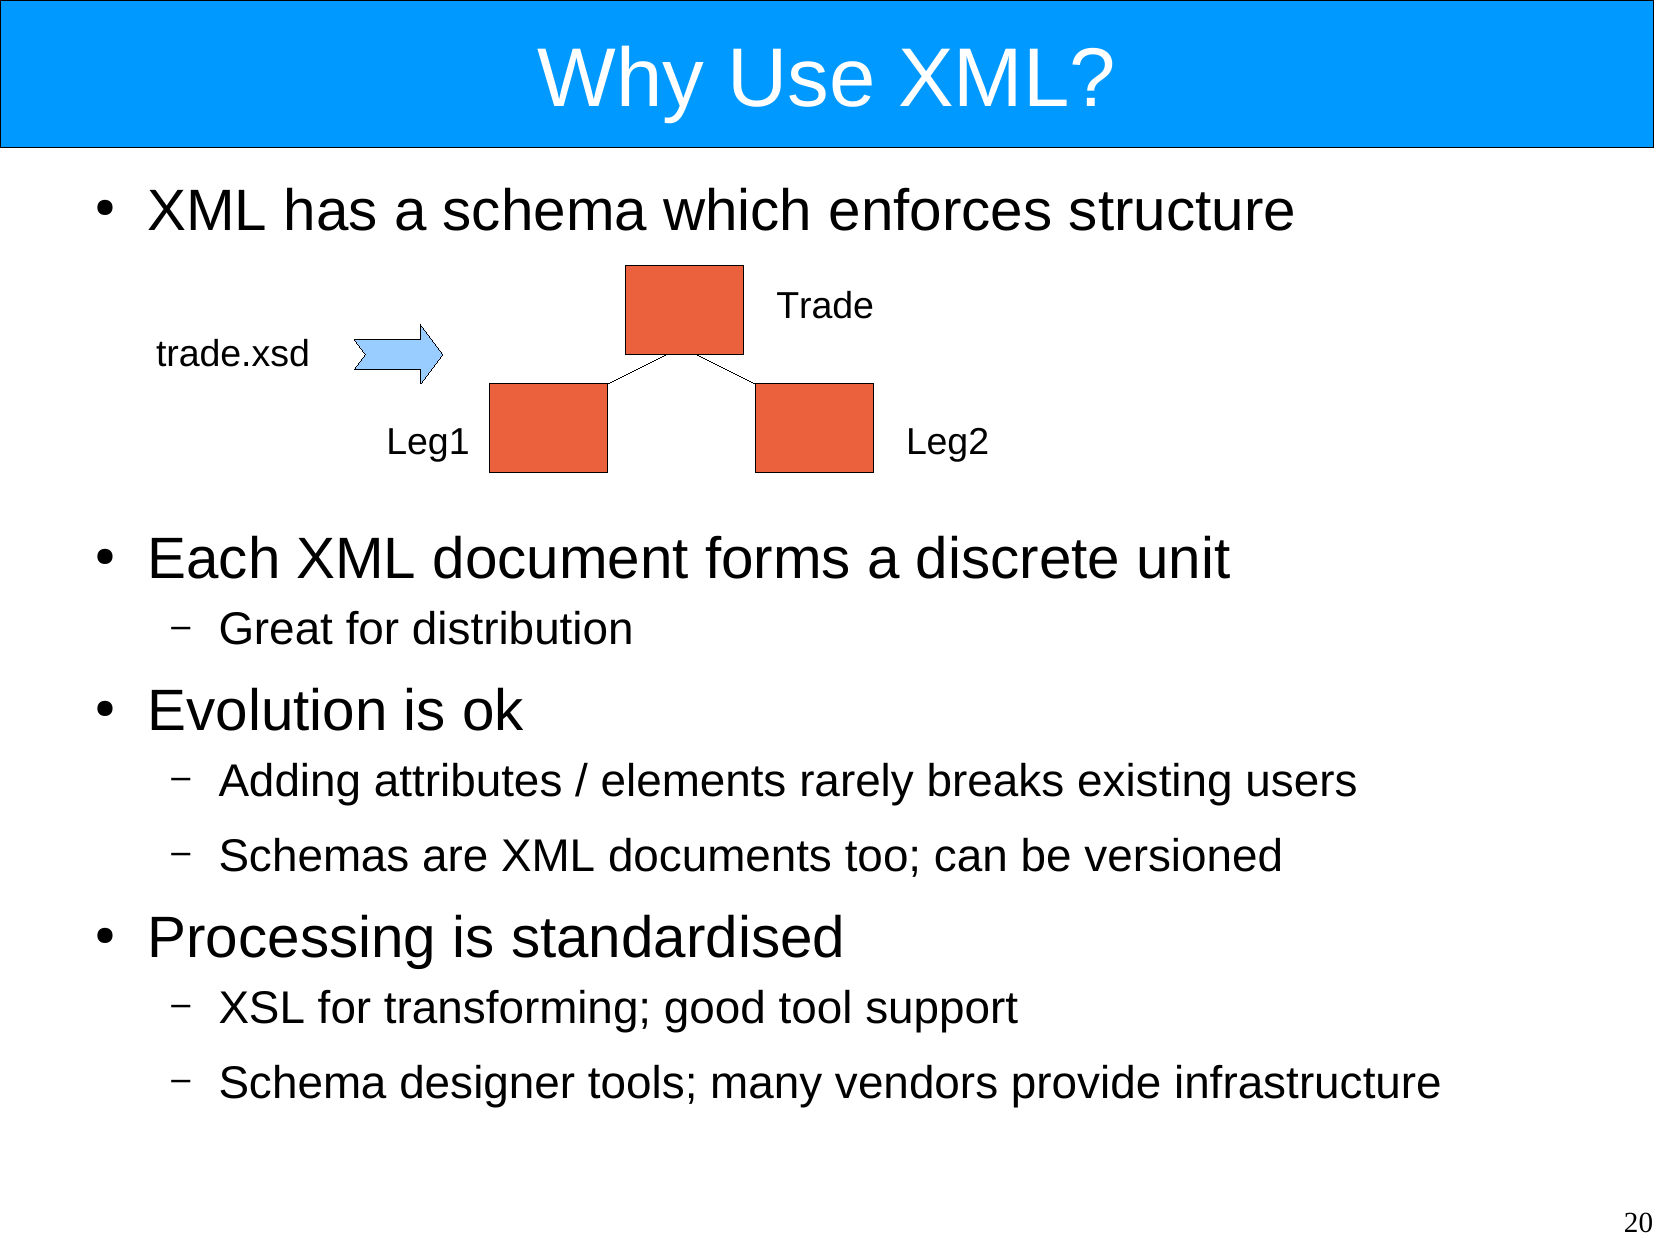

# Why Use XML?
XML has a schema which enforces structure
Each XML document forms a discrete unit
Great for distribution
Evolution is ok
Adding attributes / elements rarely breaks existing users
Schemas are XML documents too; can be versioned
Processing is standardised
XSL for transforming; good tool support
Schema designer tools; many vendors provide infrastructure
Trade
trade.xsd
Leg2
Leg1
20